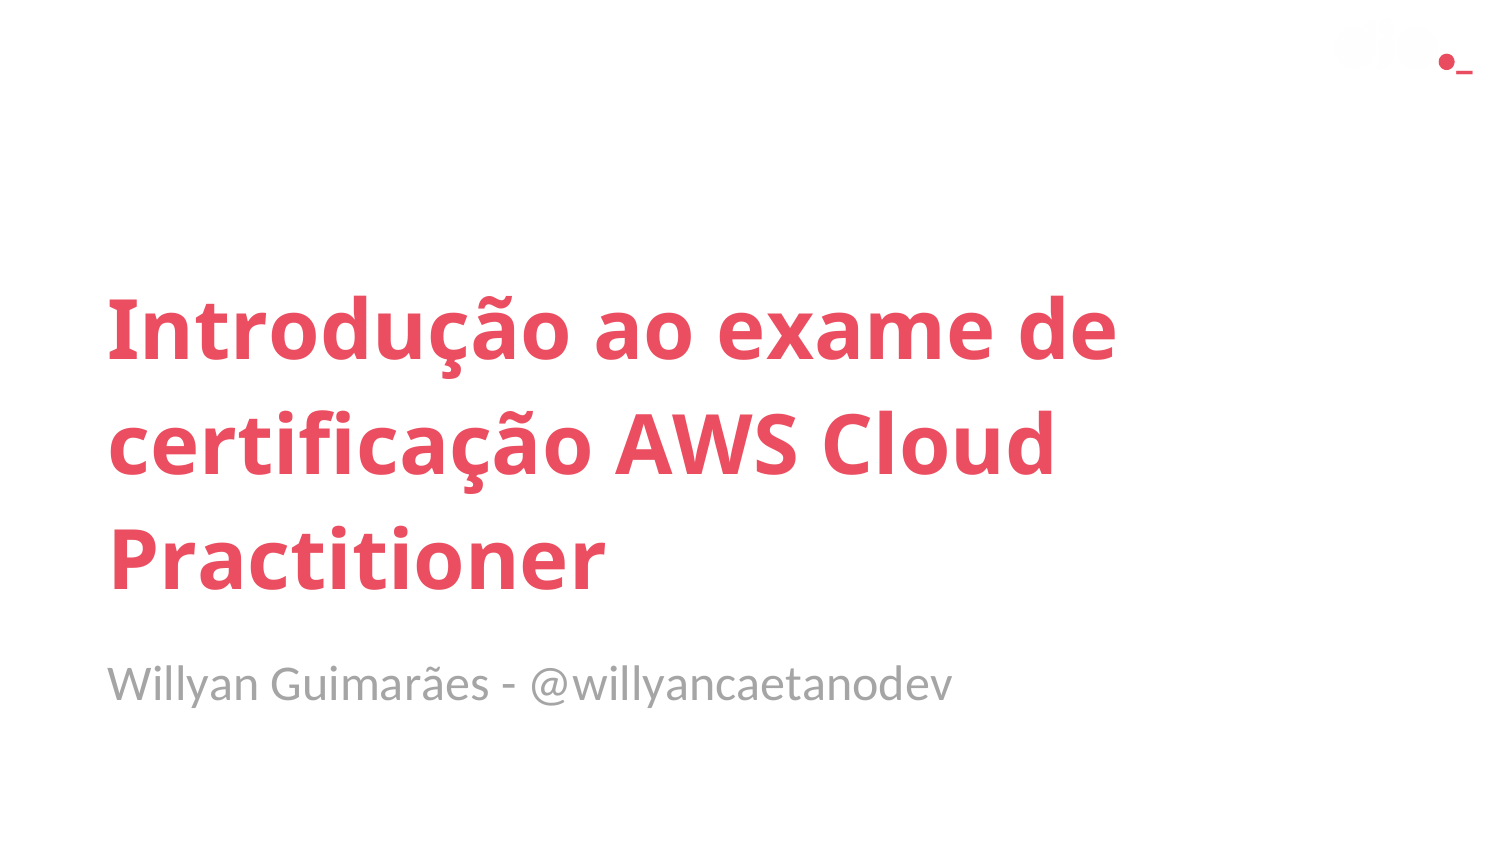

Introdução ao exame de certificação AWS Cloud Practitioner
Willyan Guimarães - @willyancaetanodev